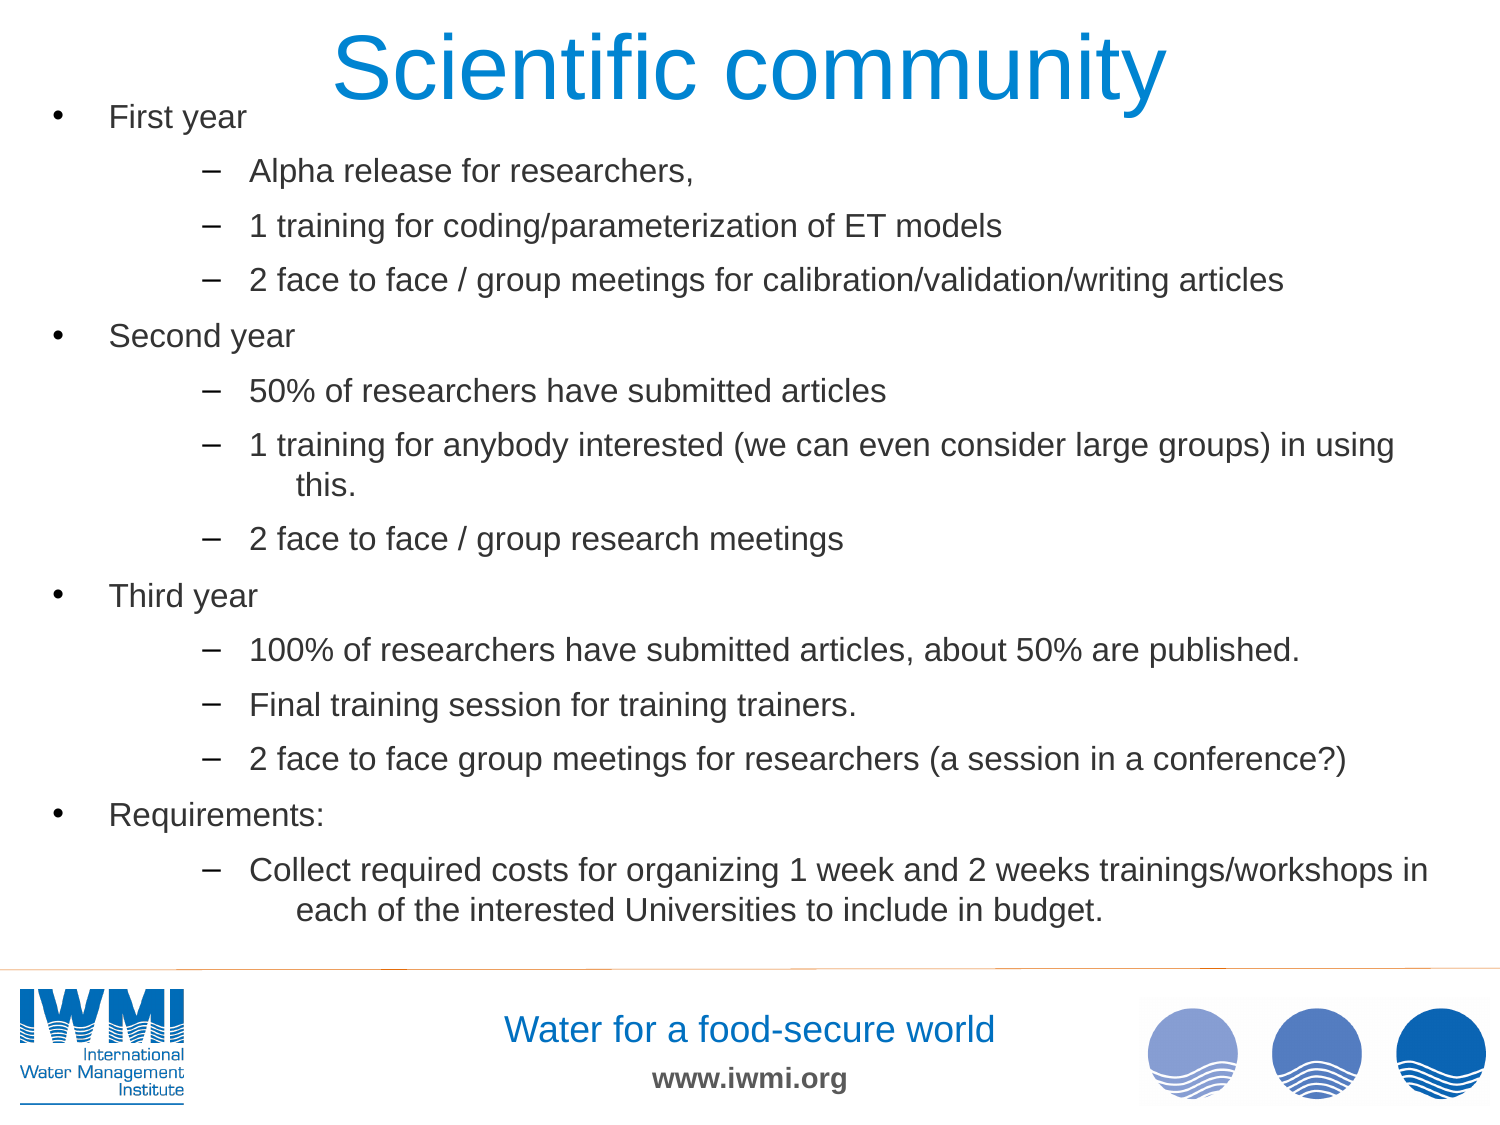

# Scientific community
First year
Alpha release for researchers,
1 training for coding/parameterization of ET models
2 face to face / group meetings for calibration/validation/writing articles
Second year
50% of researchers have submitted articles
1 training for anybody interested (we can even consider large groups) in using this.
2 face to face / group research meetings
Third year
100% of researchers have submitted articles, about 50% are published.
Final training session for training trainers.
2 face to face group meetings for researchers (a session in a conference?)
Requirements:
Collect required costs for organizing 1 week and 2 weeks trainings/workshops in each of the interested Universities to include in budget.